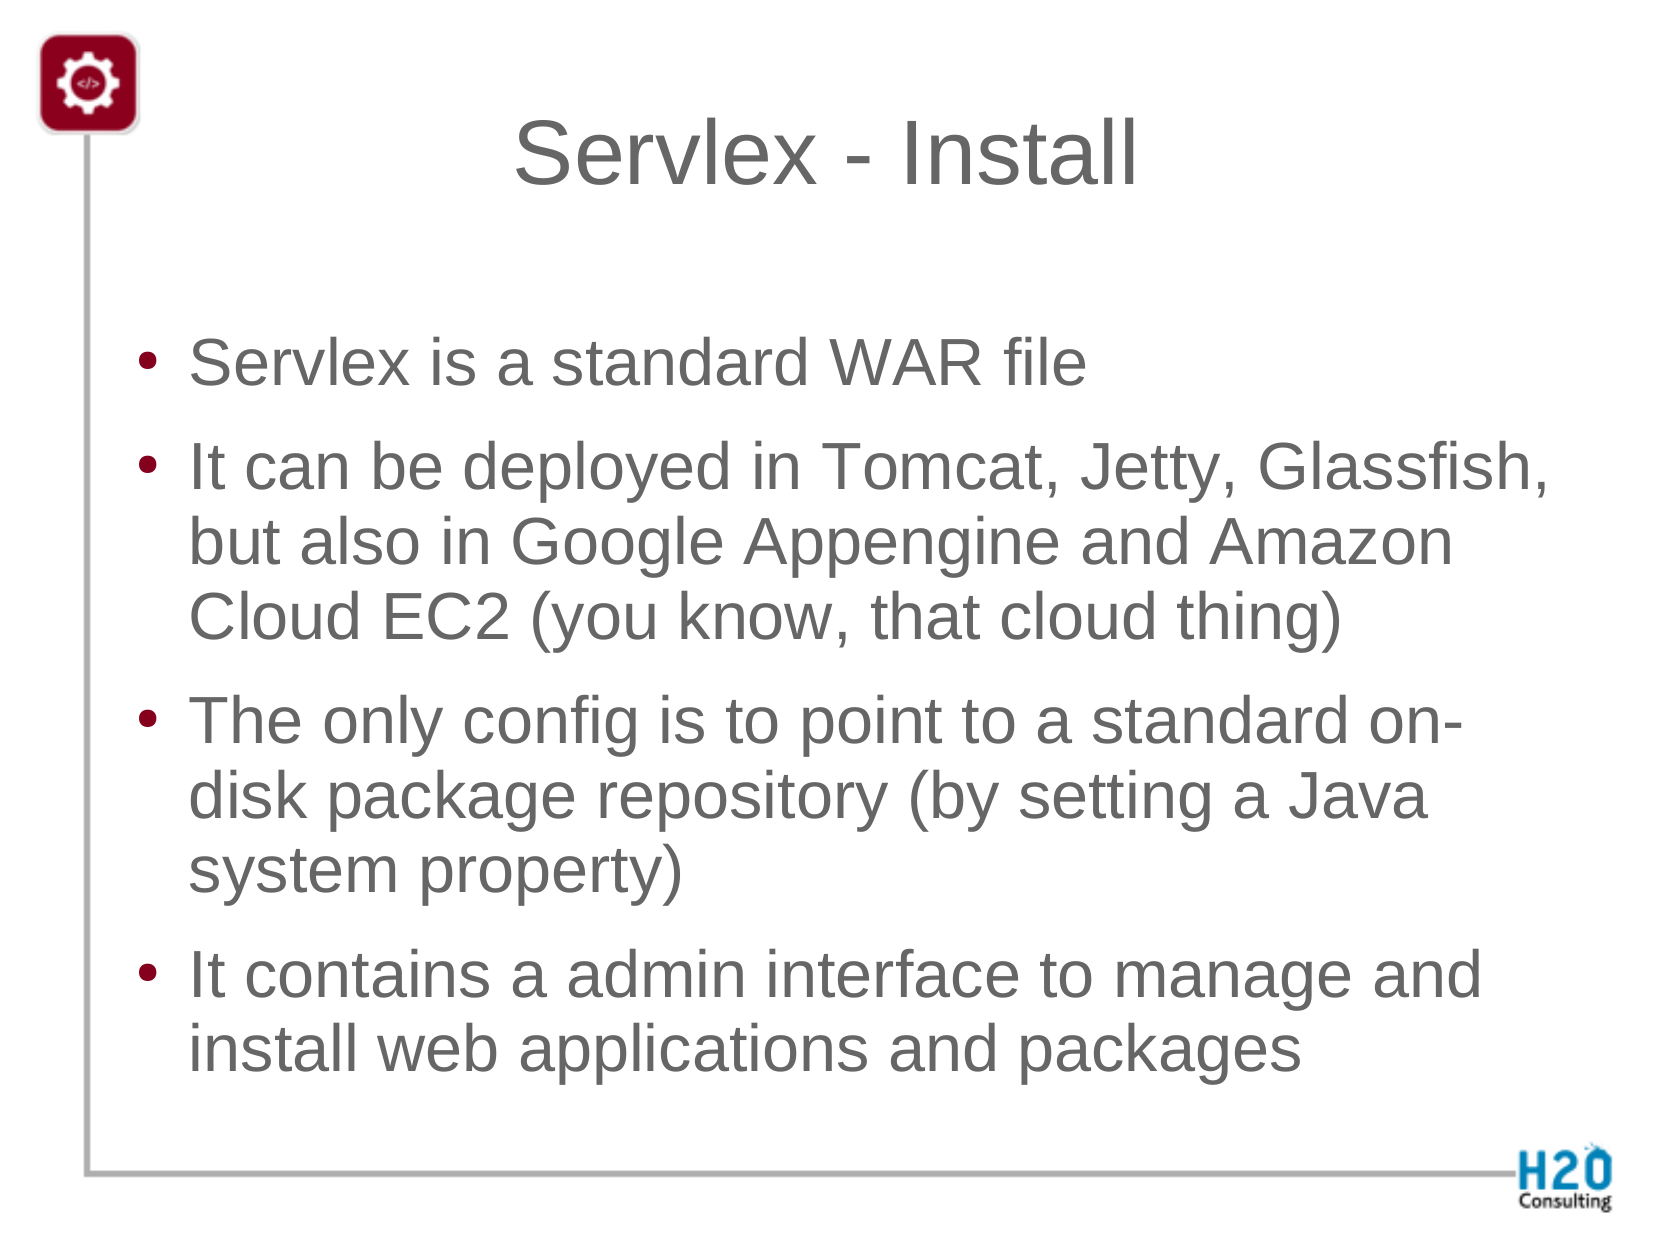

# Servlex - Install
Servlex is a standard WAR file
It can be deployed in Tomcat, Jetty, Glassfish, but also in Google Appengine and Amazon Cloud EC2 (you know, that cloud thing)
The only config is to point to a standard on-disk package repository (by setting a Java system property)
It contains a admin interface to manage and install web applications and packages